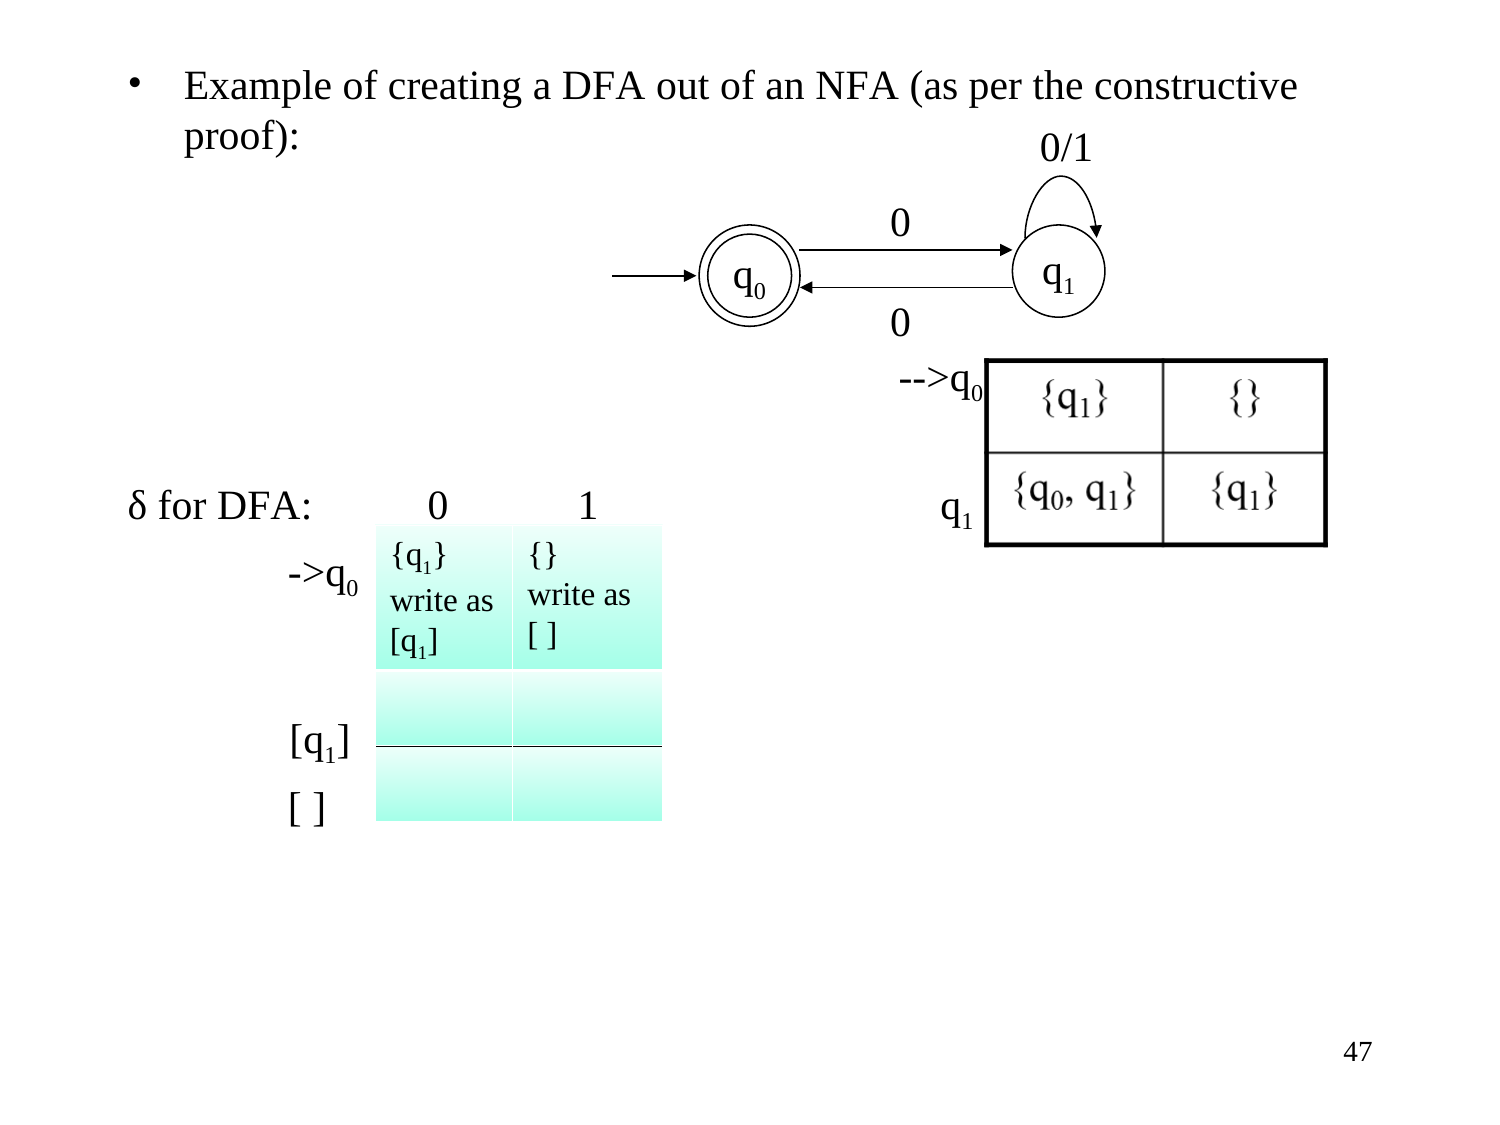

# Example of creating a DFA out of an NFA (as per the constructive proof):
						 -->q0
δ for DFA:	0	1		 q1
		 ->q0
		 [q1]
		 [ ]
0/1
0
q0
q1
0
| {q1} write as [q1] | {} write as [ ] |
| --- | --- |
| | |
| | |